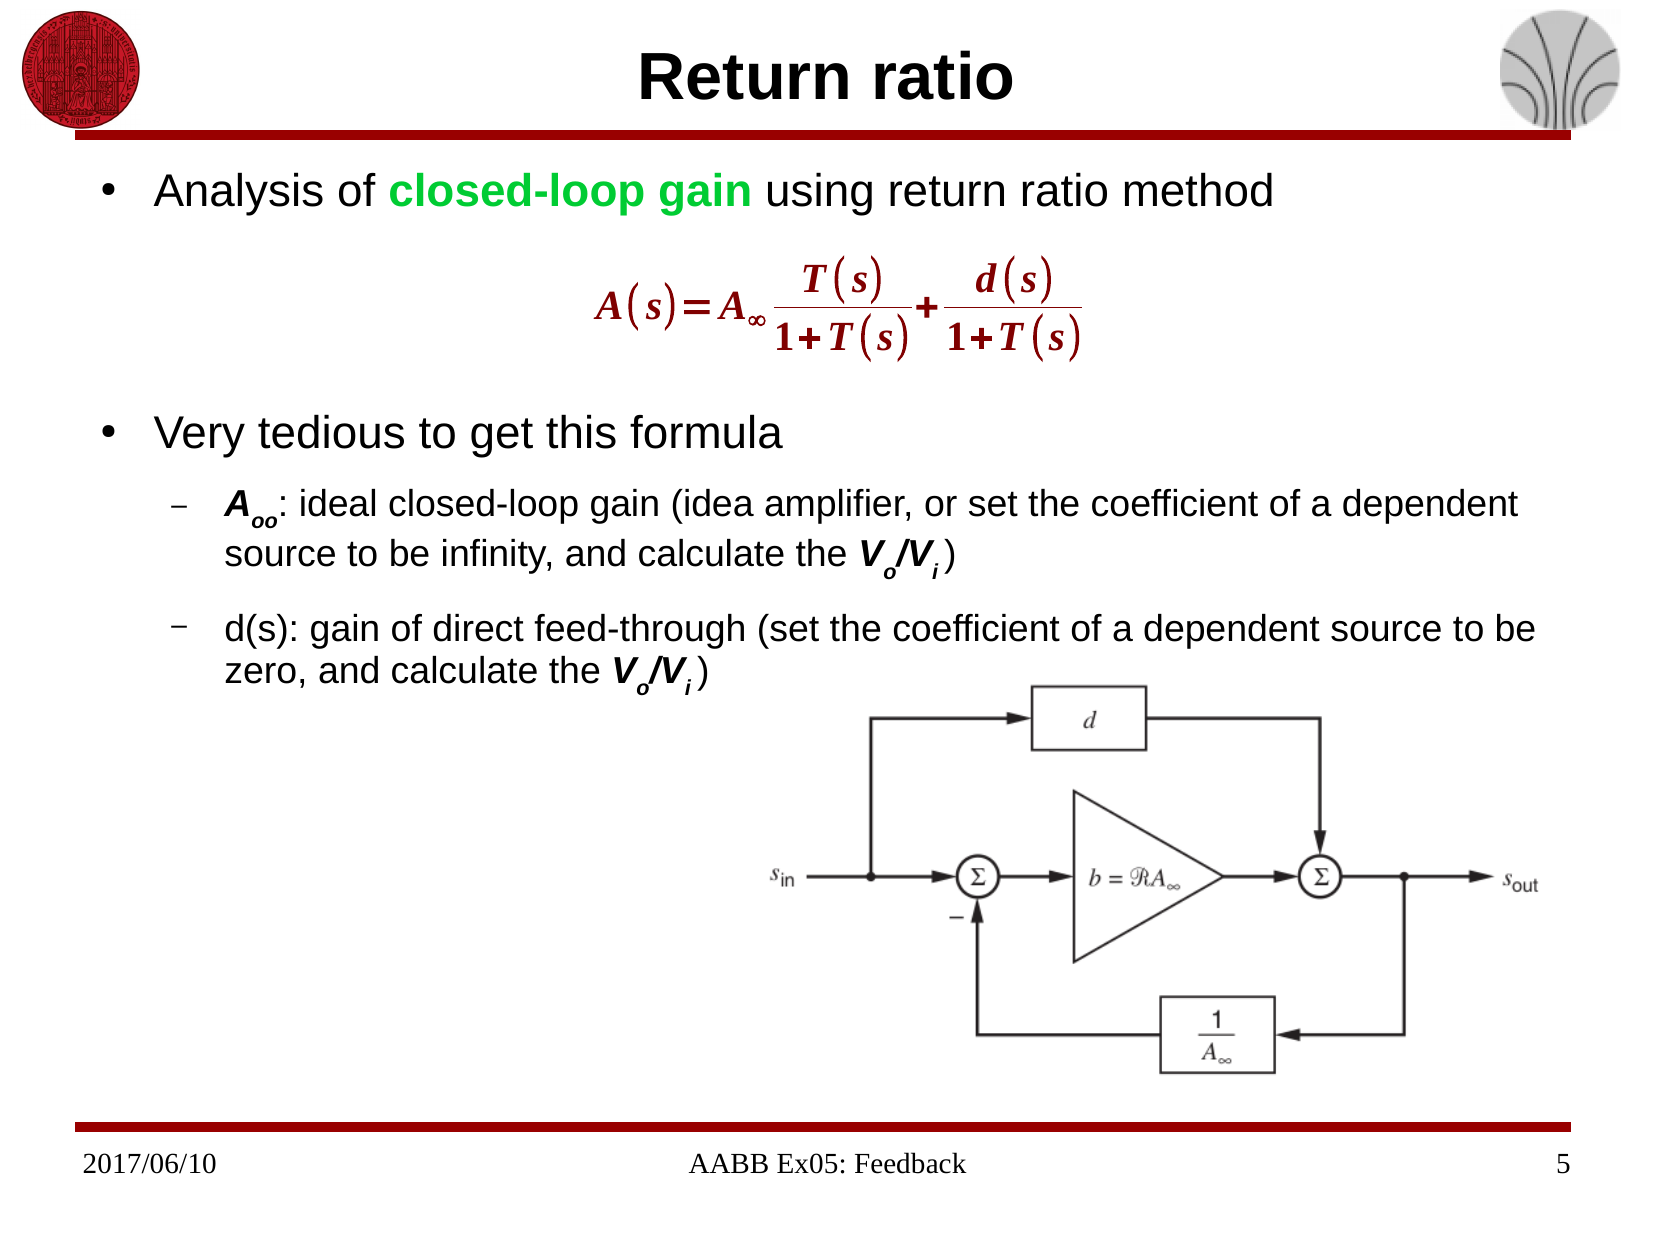

# Return ratio
Analysis of closed-loop gain using return ratio method
Very tedious to get this formula
Aoo: ideal closed-loop gain (idea amplifier, or set the coefficient of a dependent source to be infinity, and calculate the Vo/Vi )
d(s): gain of direct feed-through (set the coefficient of a dependent source to be zero, and calculate the Vo/Vi )
2017/06/10
AABB Ex05: Feedback
5